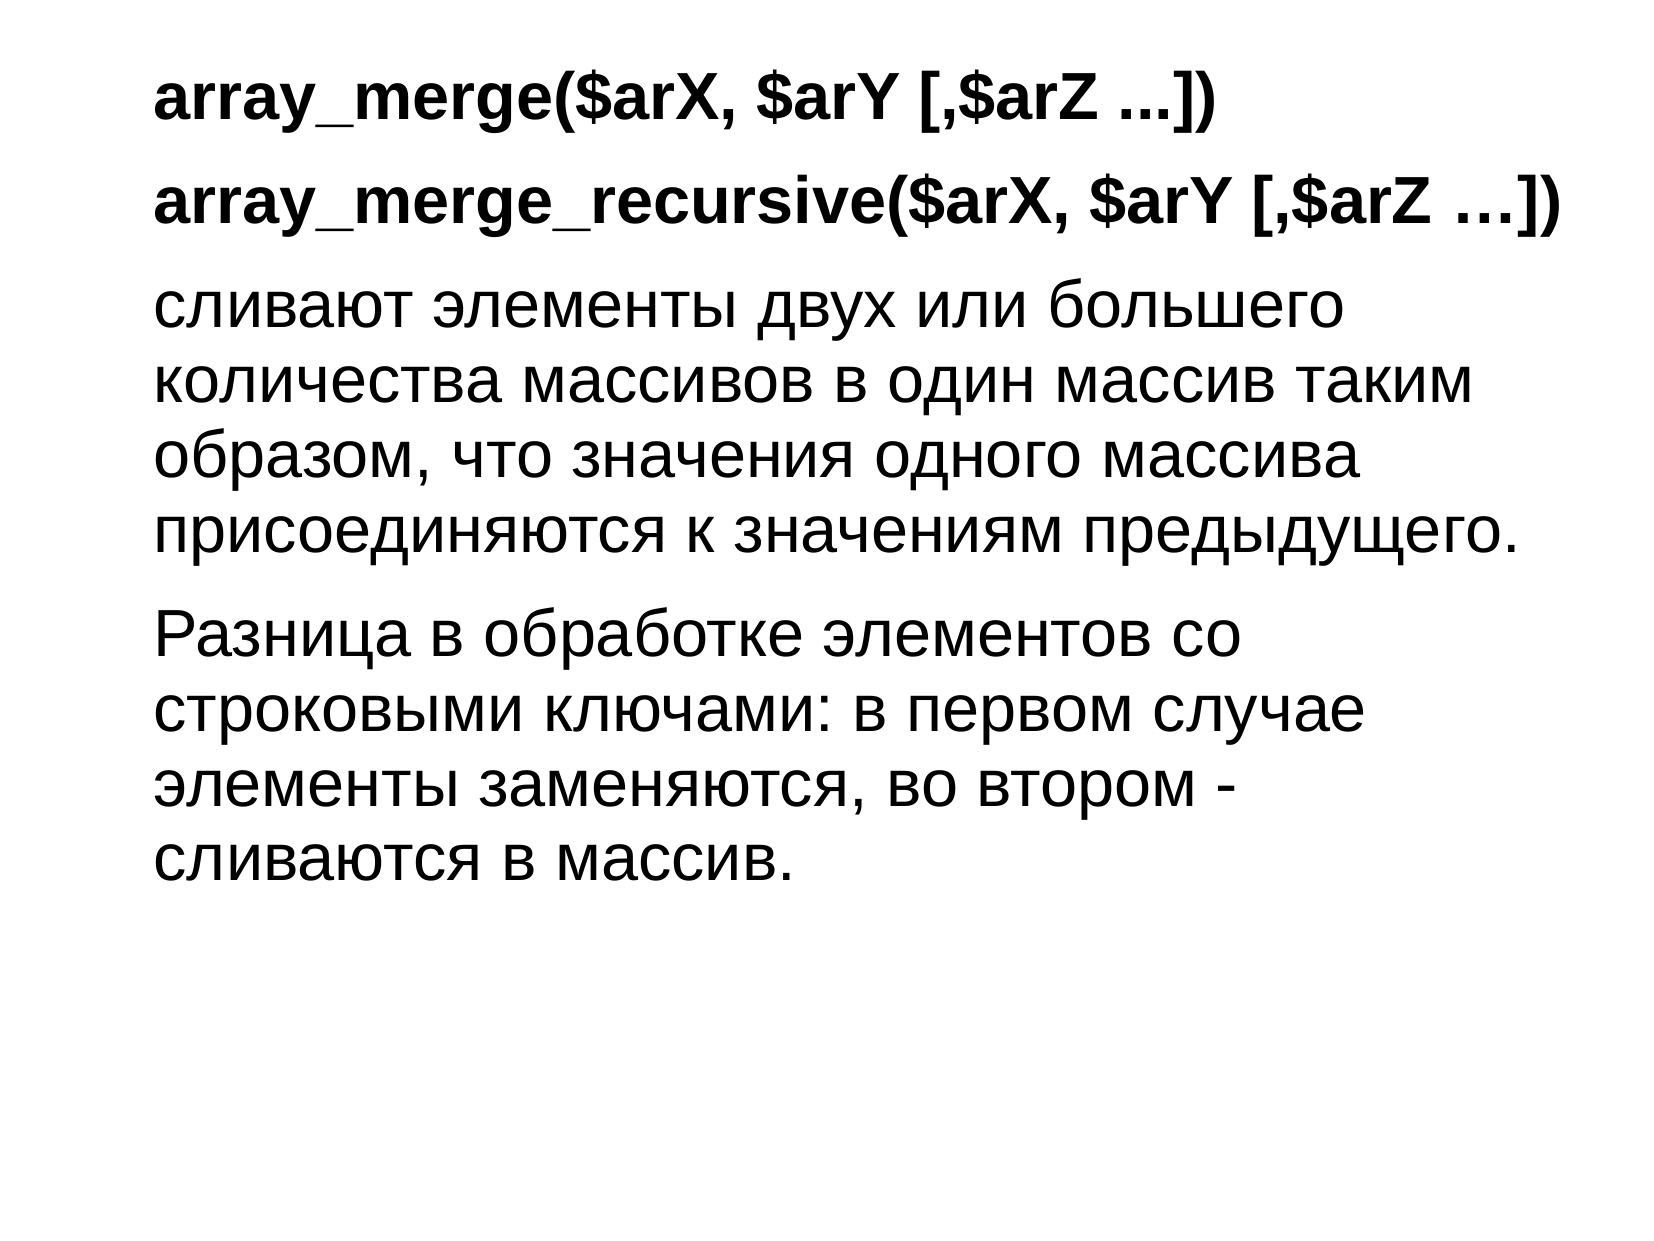

# array_merge($arX, $arY [,$arZ ...])
array_merge_recursive($arX, $arY [,$arZ …])
сливают элементы двух или большего количества массивов в один массив таким образом, что значения одного массива присоединяются к значениям предыдущего.
Разница в обработке элементов со строковыми ключами: в первом случае элементы заменяются, во втором - сливаются в массив.